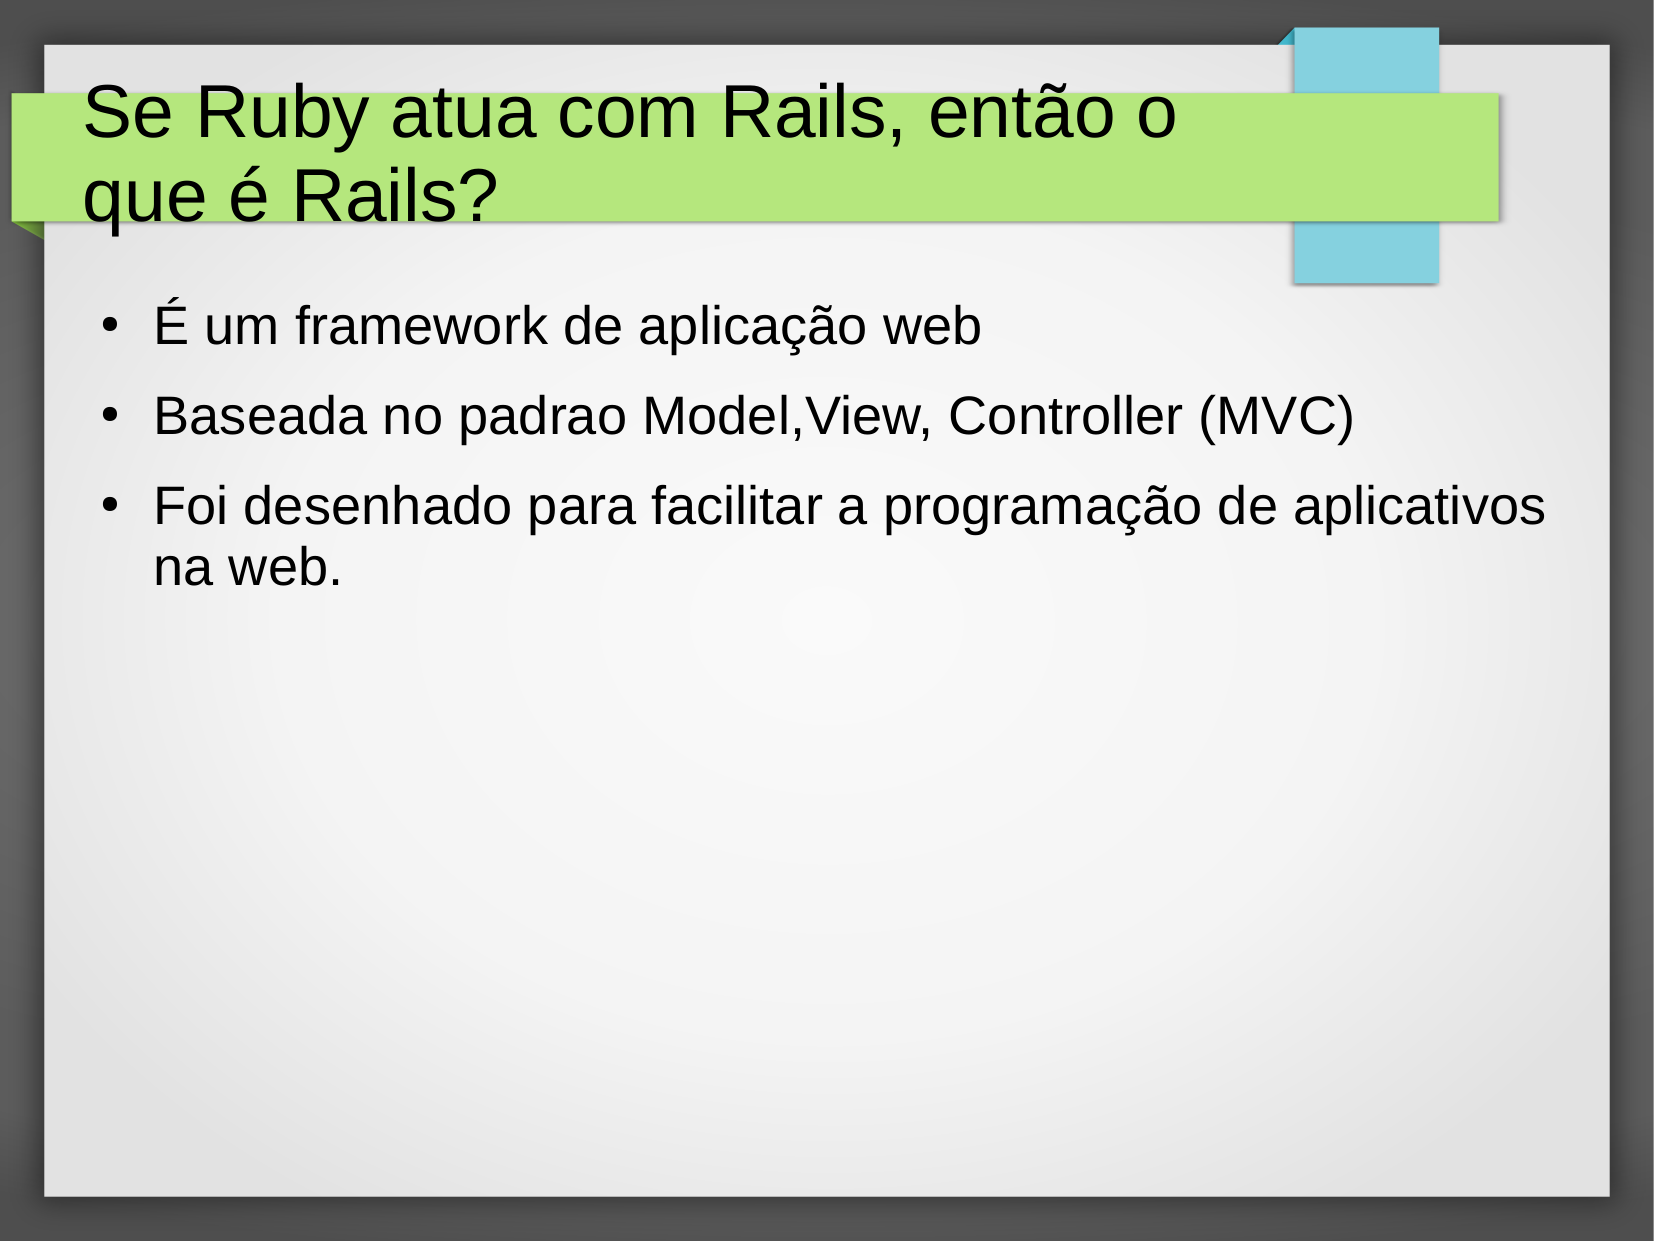

# Se Ruby atua com Rails, então o que é Rails?
É um framework de aplicação web
Baseada no padrao Model,View, Controller (MVC)
Foi desenhado para facilitar a programação de aplicativos na web.